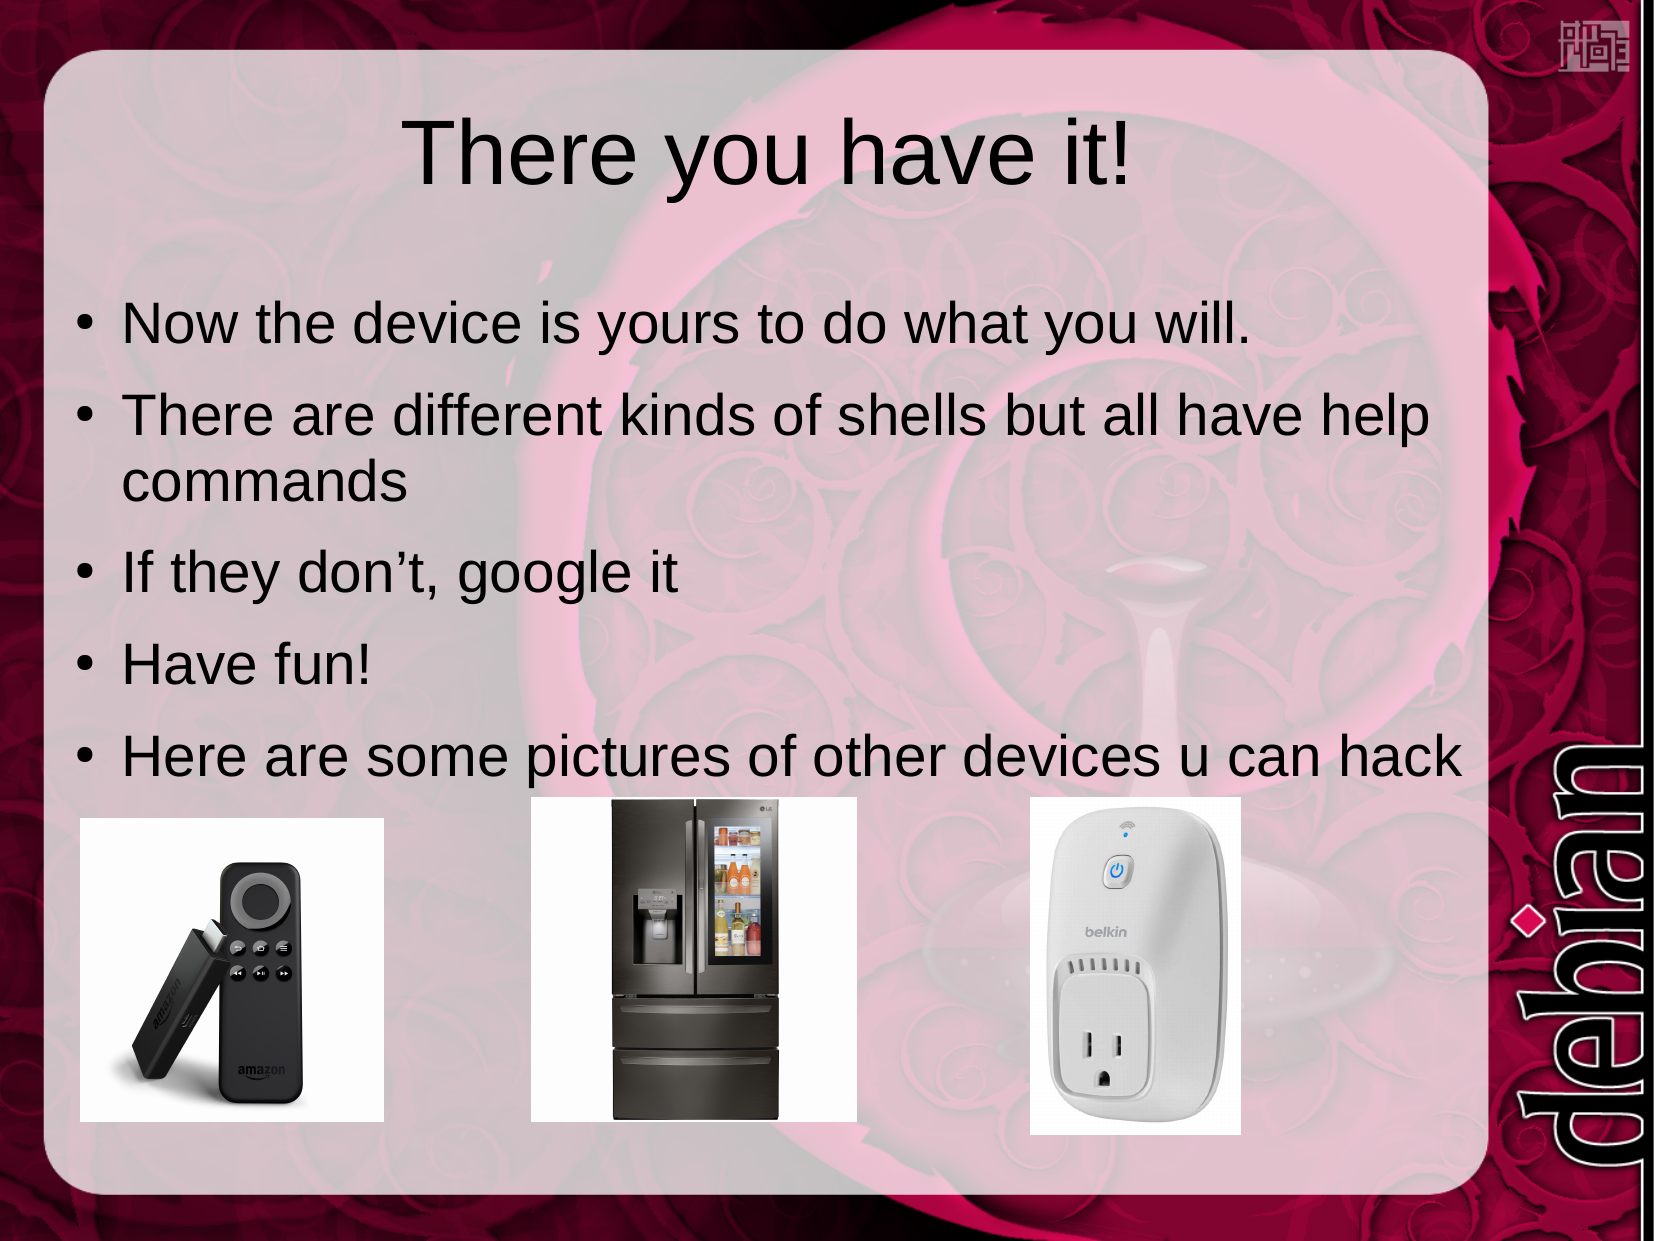

# There you have it!
Now the device is yours to do what you will.
There are different kinds of shells but all have help commands
If they don’t, google it
Have fun!
Here are some pictures of other devices u can hack